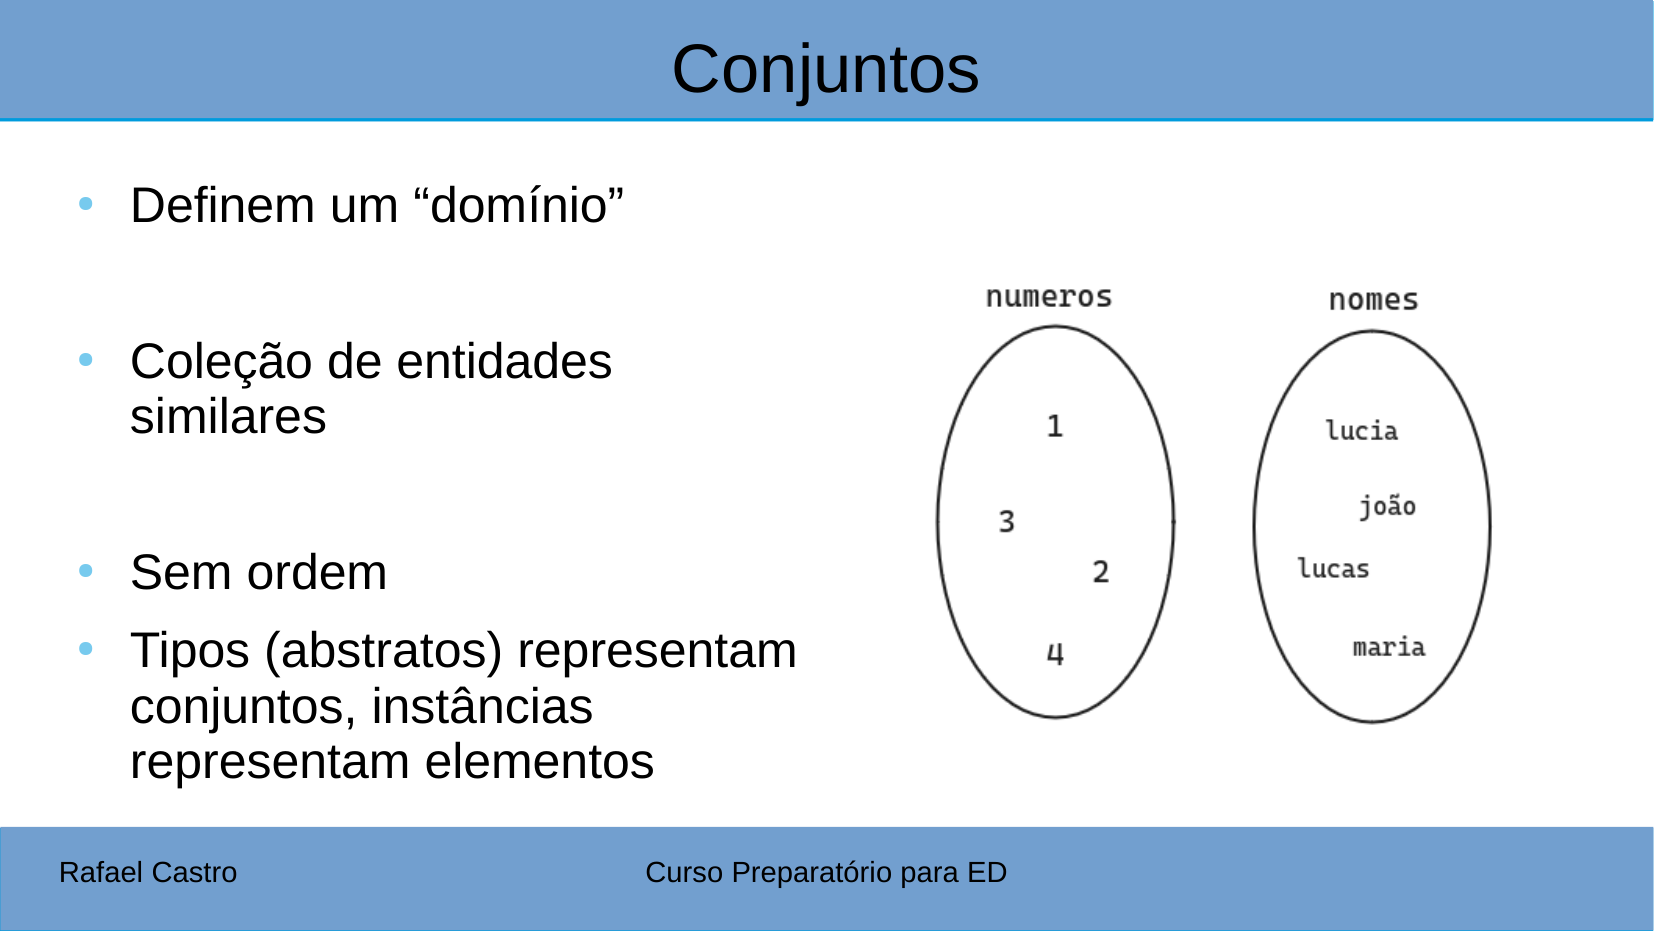

# Conjuntos
Definem um “domínio”
Coleção de entidades similares
Sem ordem
Tipos (abstratos) representam conjuntos, instâncias representam elementos
Curso Preparatório para ED